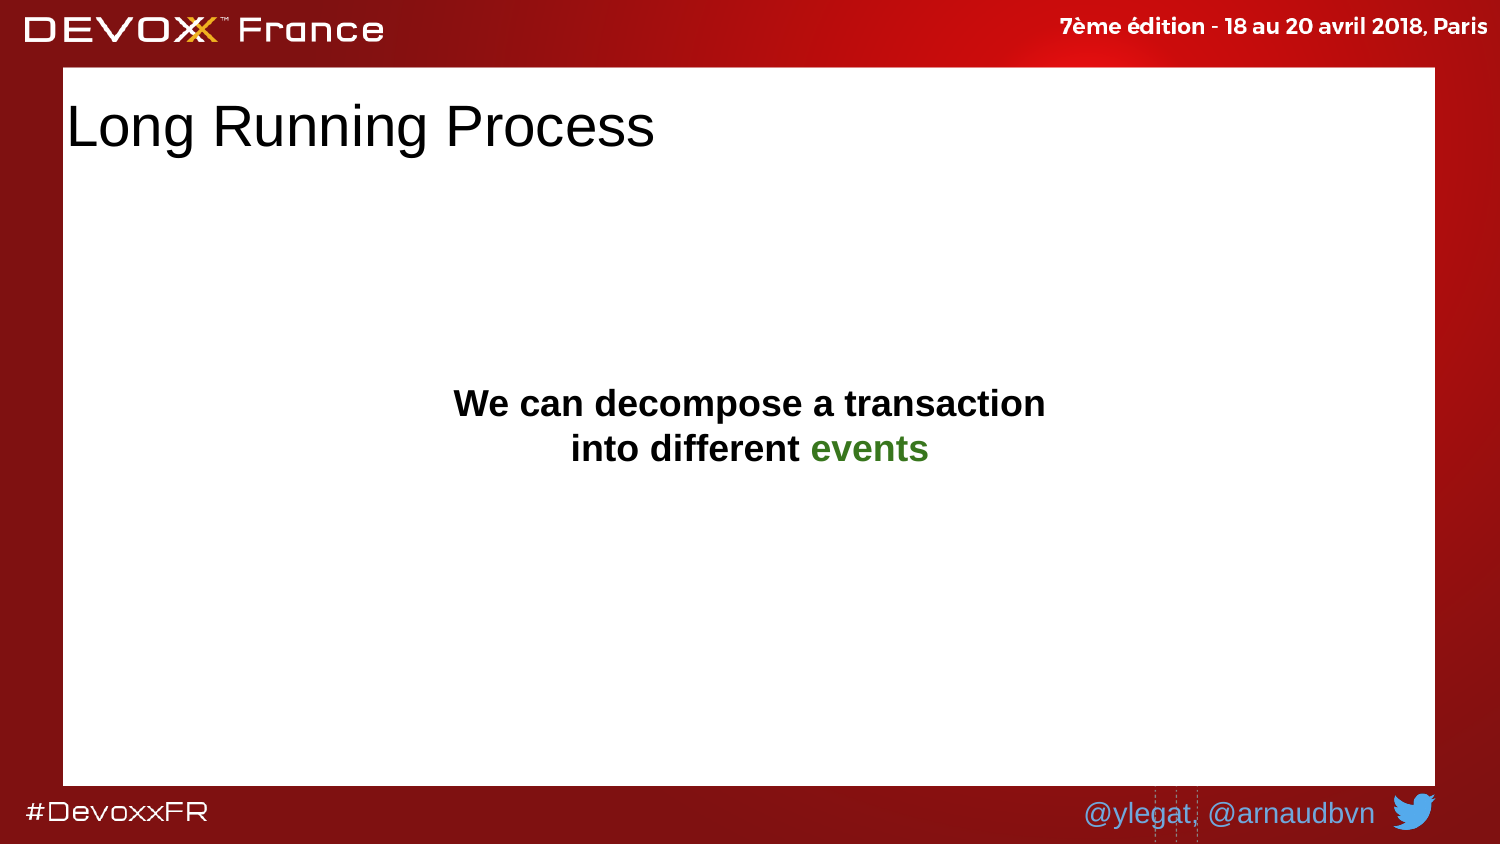

# Long Running Process
We can decompose a transaction
into different events
@ylegat, @arnaudbvn